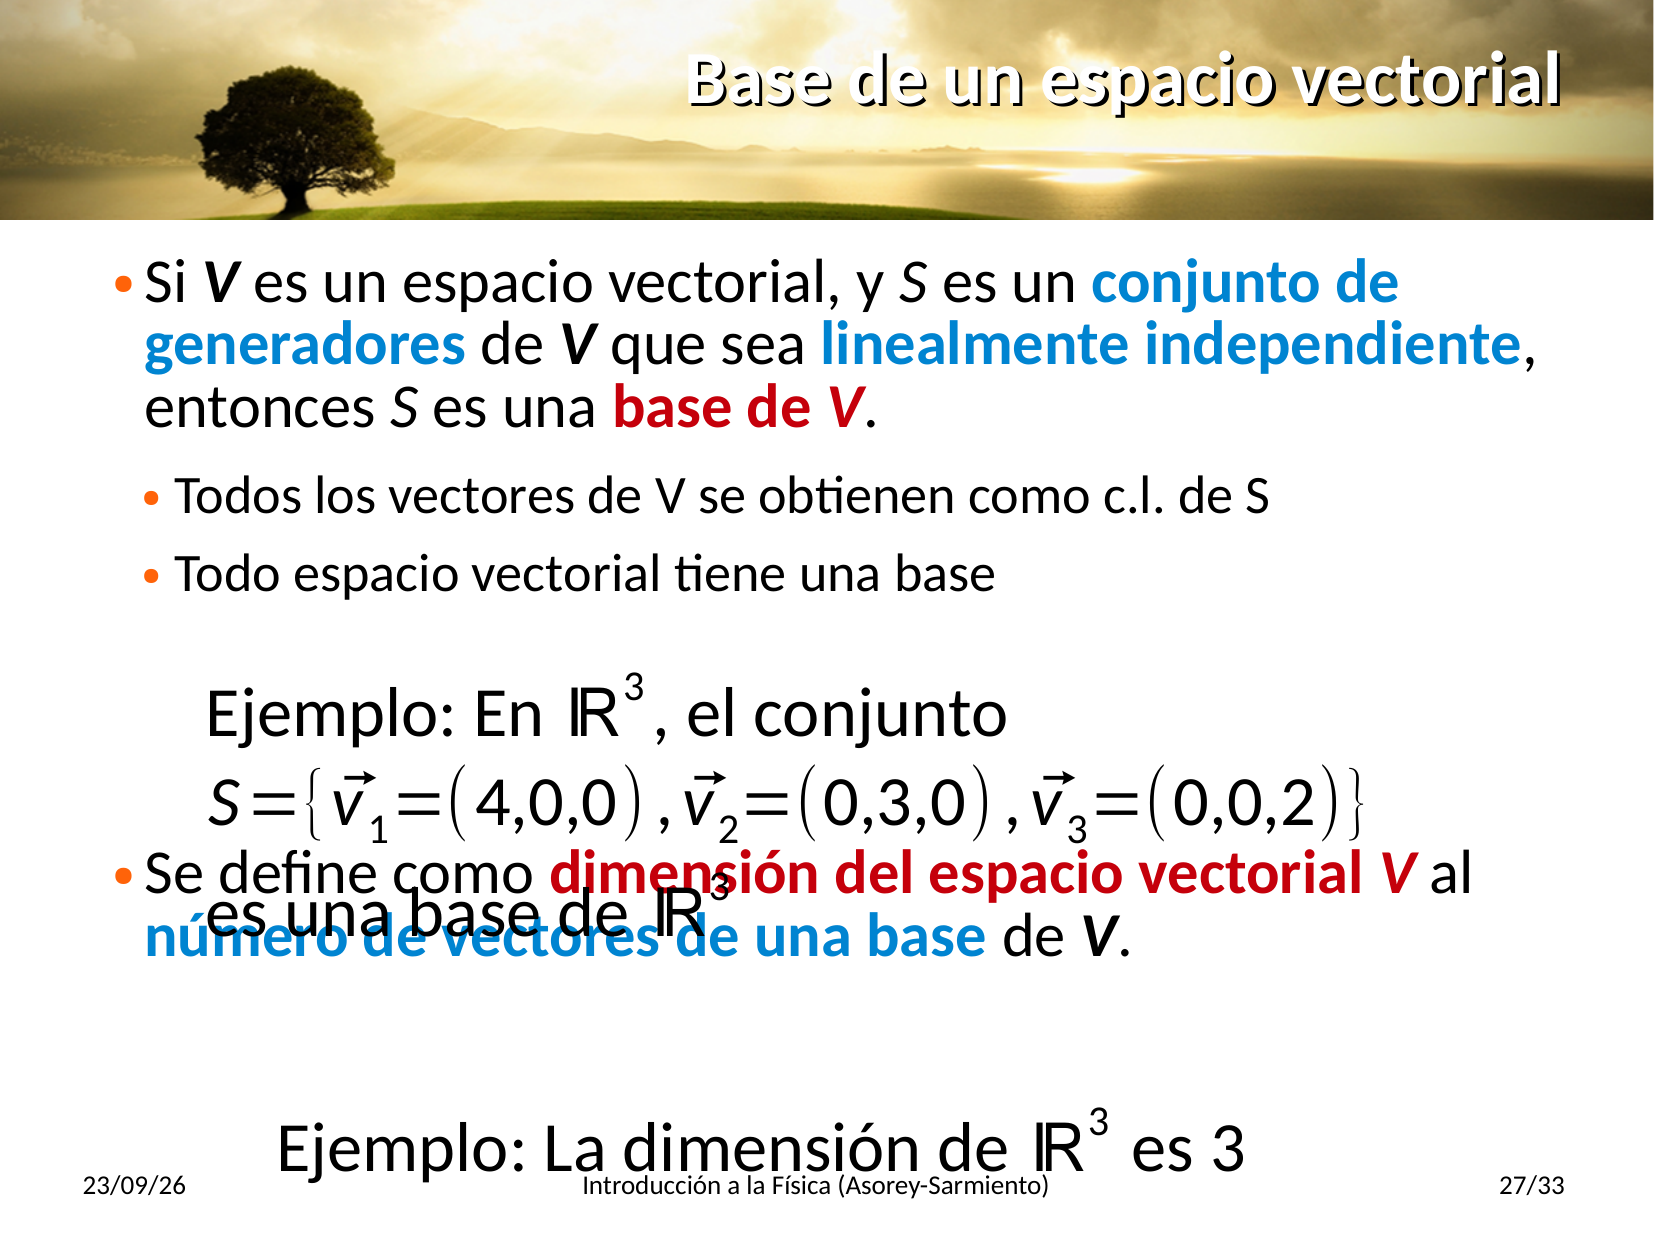

# Base de un espacio vectorial
Si V es un espacio vectorial, y S es un conjunto de generadores de V que sea linealmente independiente, entonces S es una base de V.
Todos los vectores de V se obtienen como c.l. de S
Todo espacio vectorial tiene una base
Se define como dimensión del espacio vectorial V al número de vectores de una base de V.
Introducción a la Física (Asorey-Sarmiento)
27